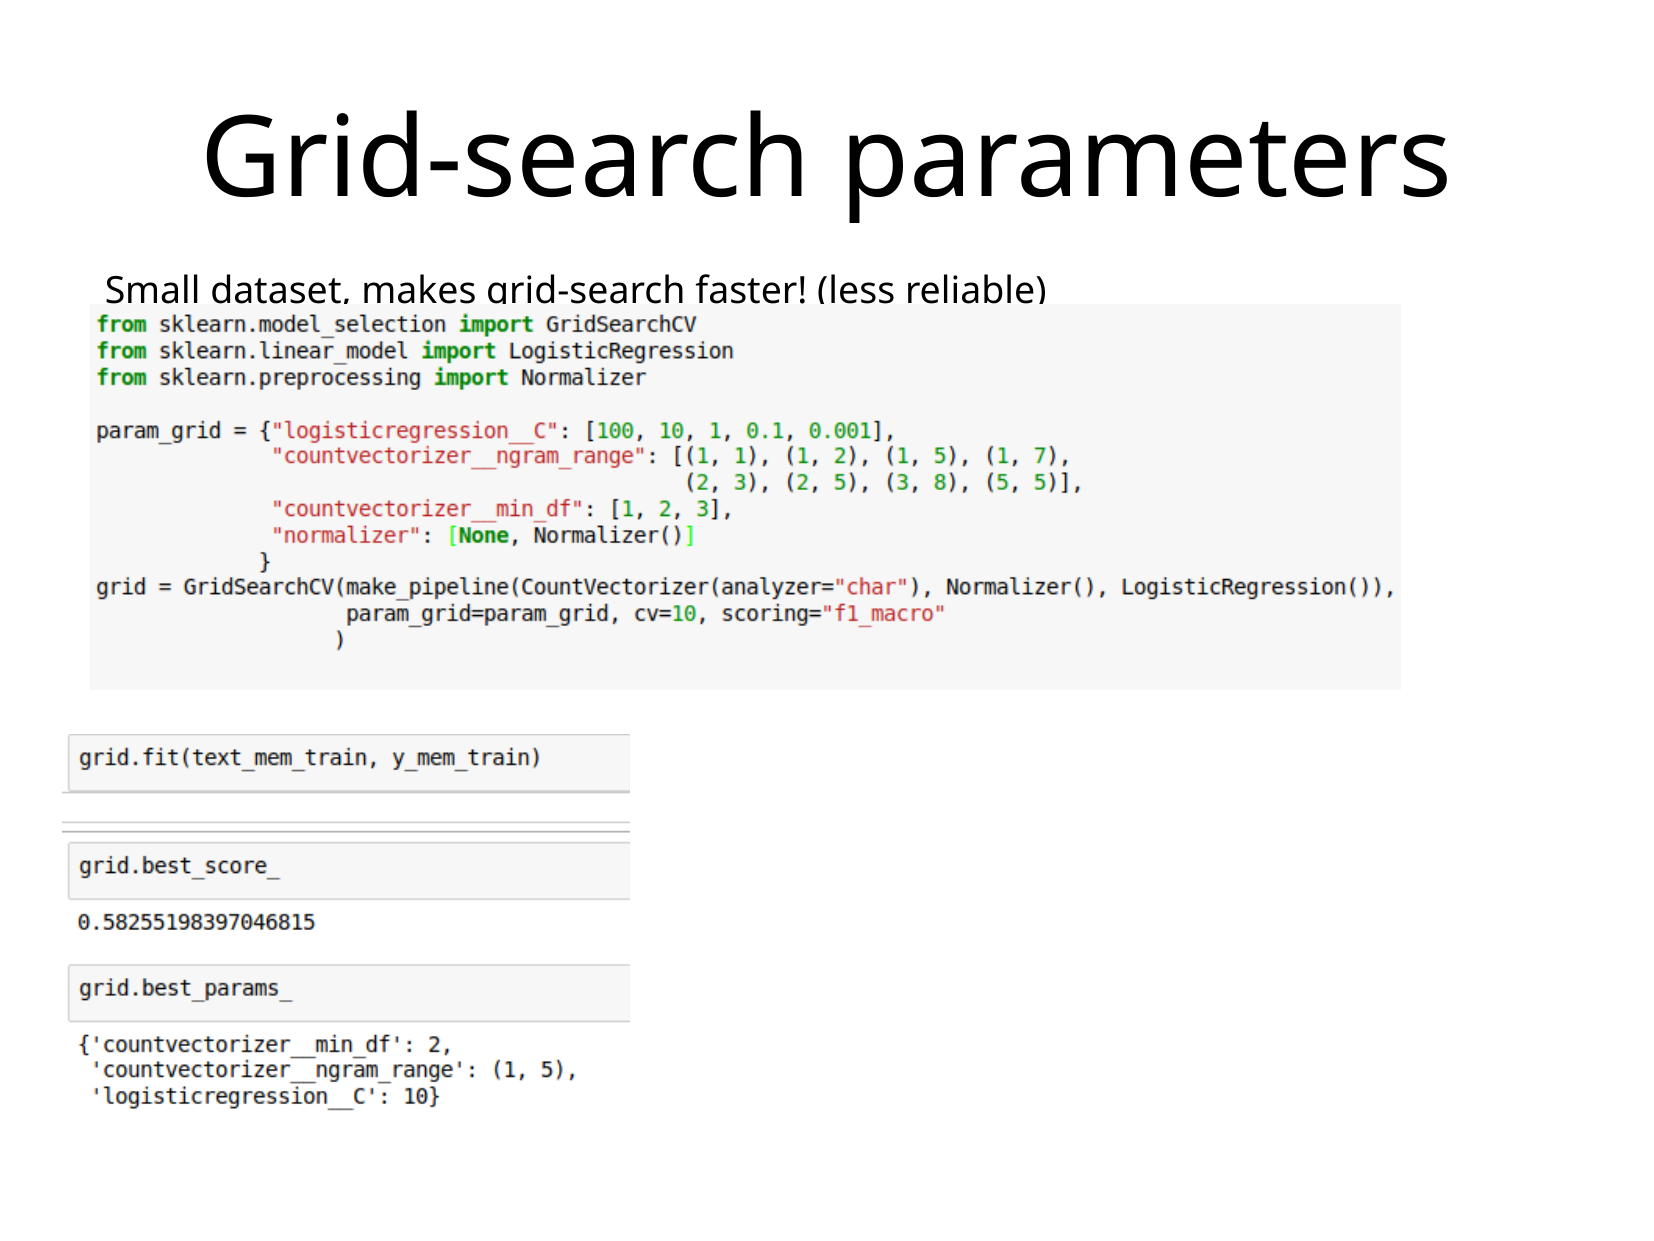

# Grid-search parameters
Small dataset, makes grid-search faster! (less reliable)